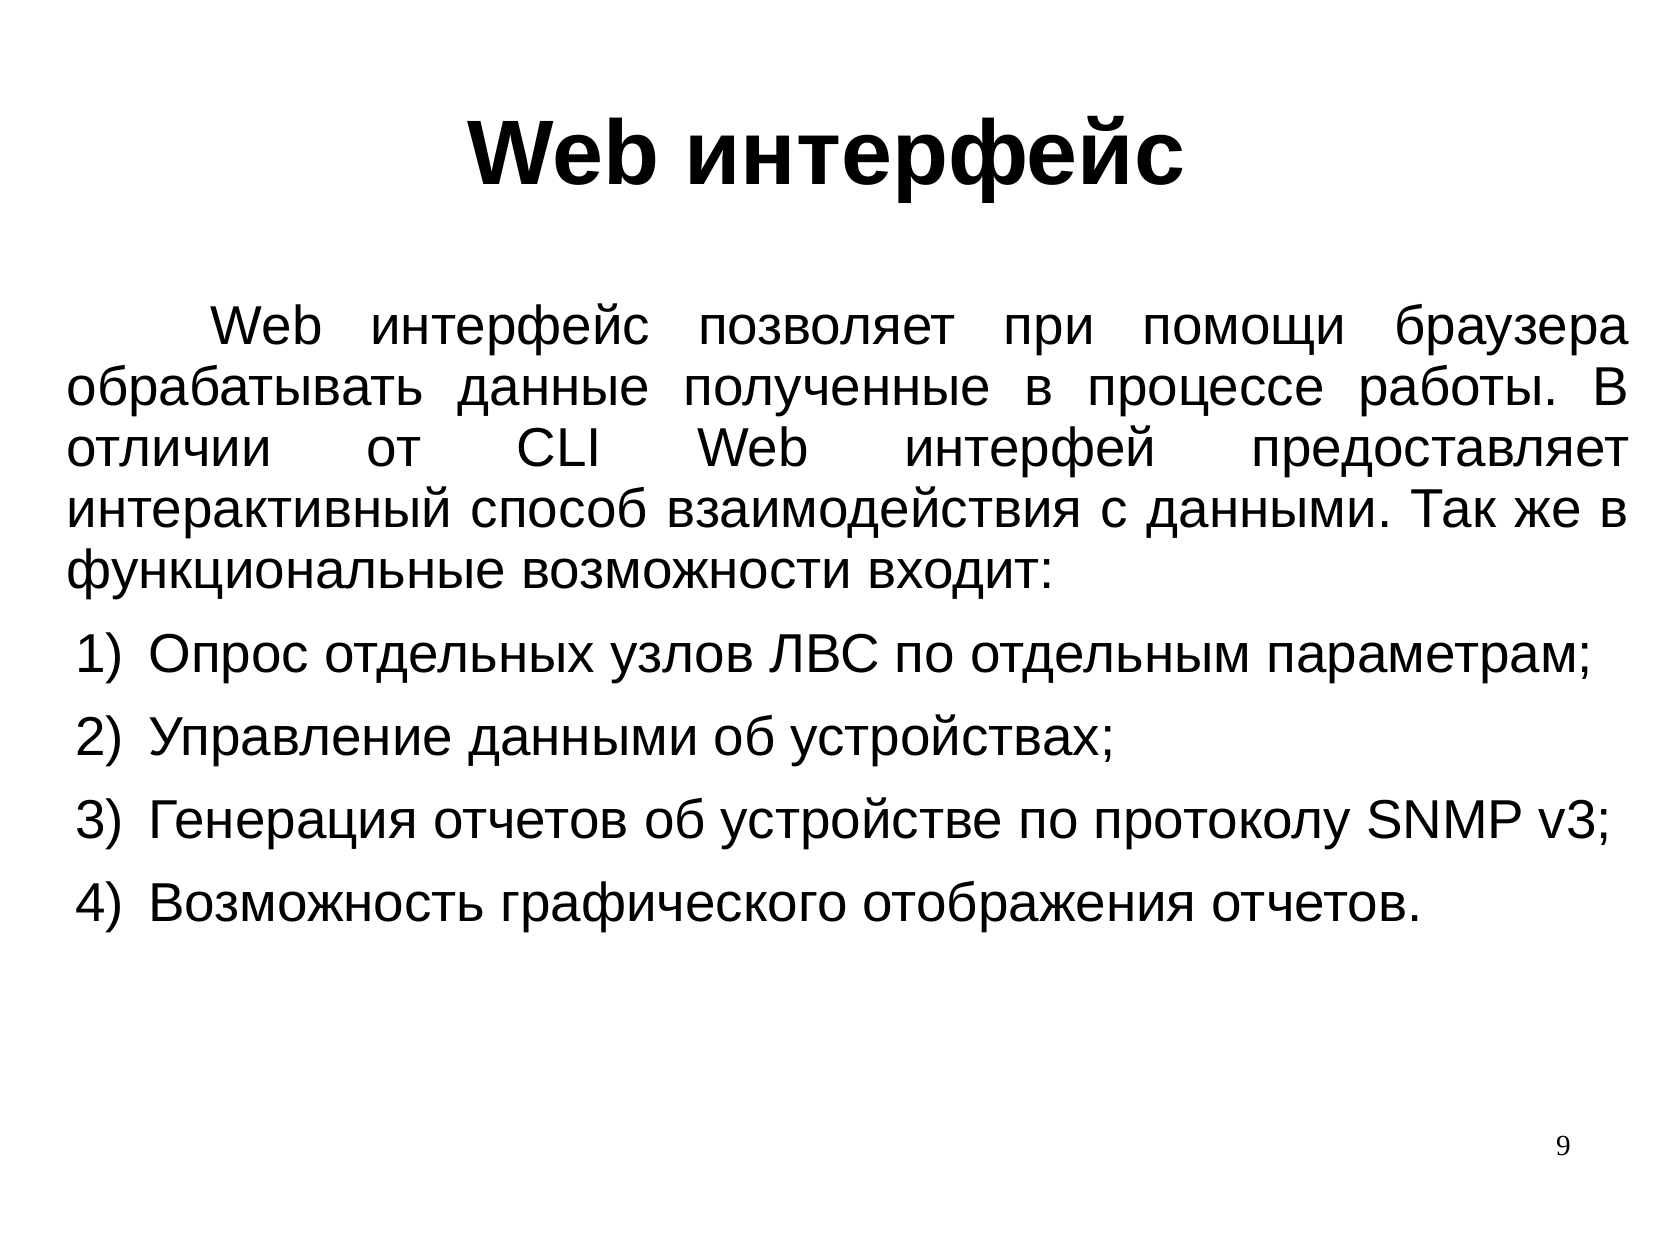

# Web интерфейс
 Web интерфейс позволяет при помощи браузера обрабатывать данные полученные в процессе работы. В отличии от CLI Web интерфей предоставляет интерактивный способ взаимодействия с данными. Так же в функциональные возможности входит:
 Опрос отдельных узлов ЛВС по отдельным параметрам;
 Управление данными об устройствах;
 Генерация отчетов об устройстве по протоколу SNMP v3;
 Возможность графического отображения отчетов.
9